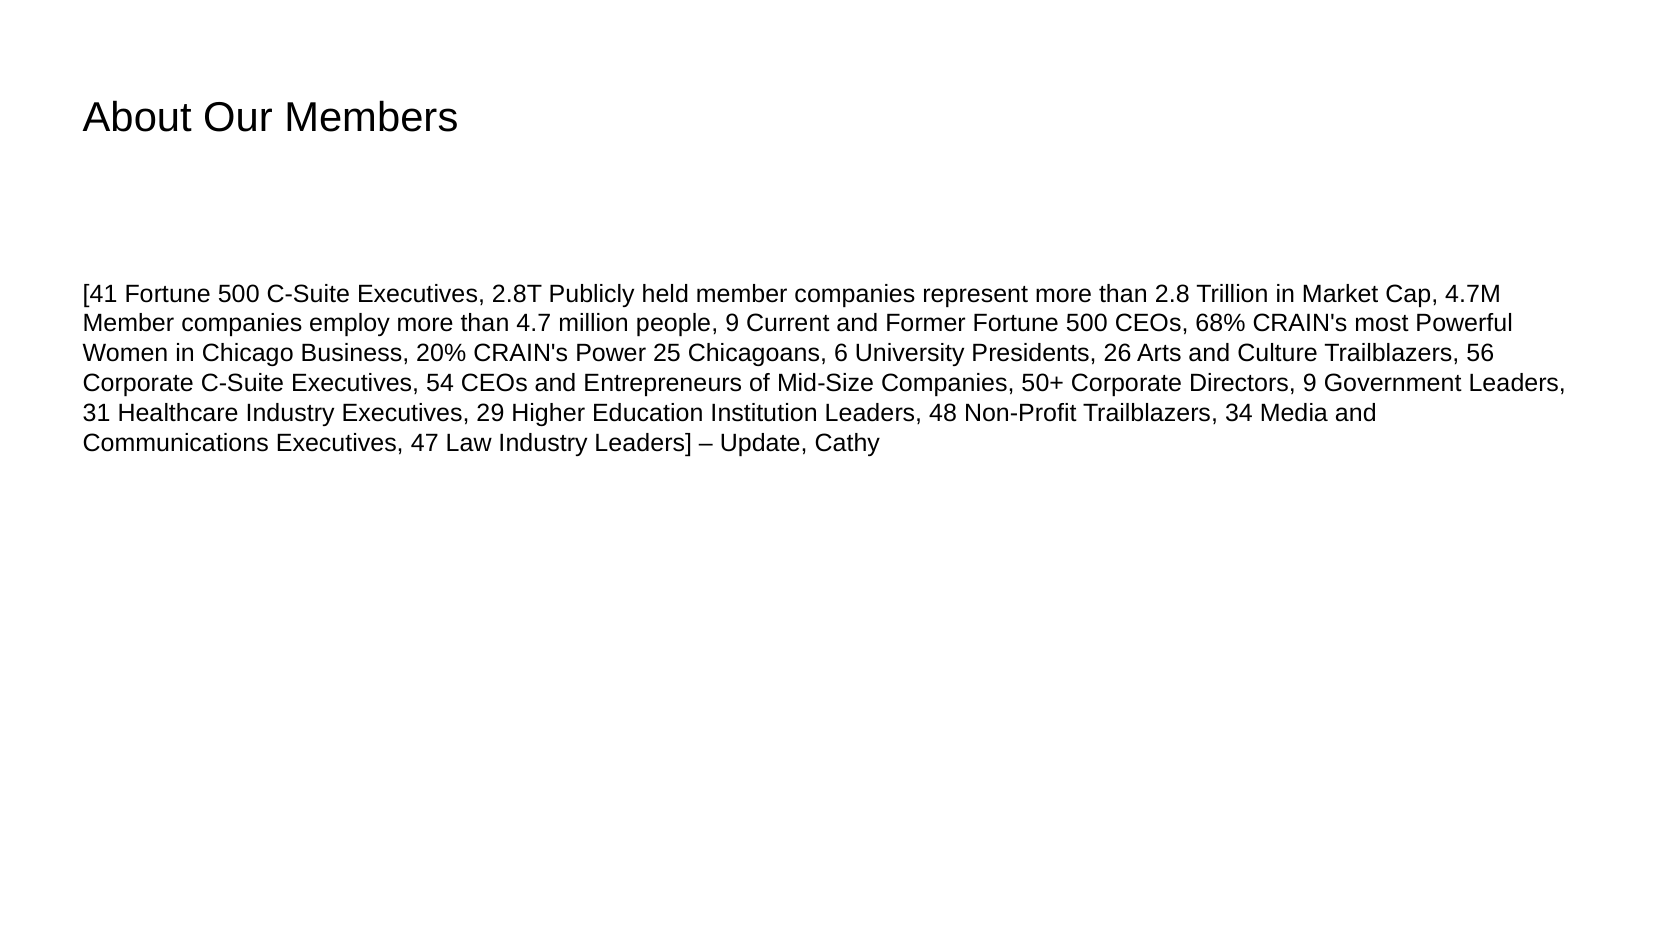

# About Our Members
[41 Fortune 500 C-Suite Executives, 2.8T Publicly held member companies represent more than 2.8 Trillion in Market Cap, 4.7M Member companies employ more than 4.7 million people, 9 Current and Former Fortune 500 CEOs, 68% CRAIN's most Powerful Women in Chicago Business, 20% CRAIN's Power 25 Chicagoans, 6 University Presidents, 26 Arts and Culture Trailblazers, 56 Corporate C-Suite Executives, 54 CEOs and Entrepreneurs of Mid-Size Companies, 50+ Corporate Directors, 9 Government Leaders, 31 Healthcare Industry Executives, 29 Higher Education Institution Leaders, 48 Non-Profit Trailblazers, 34 Media and Communications Executives, 47 Law Industry Leaders] – Update, Cathy